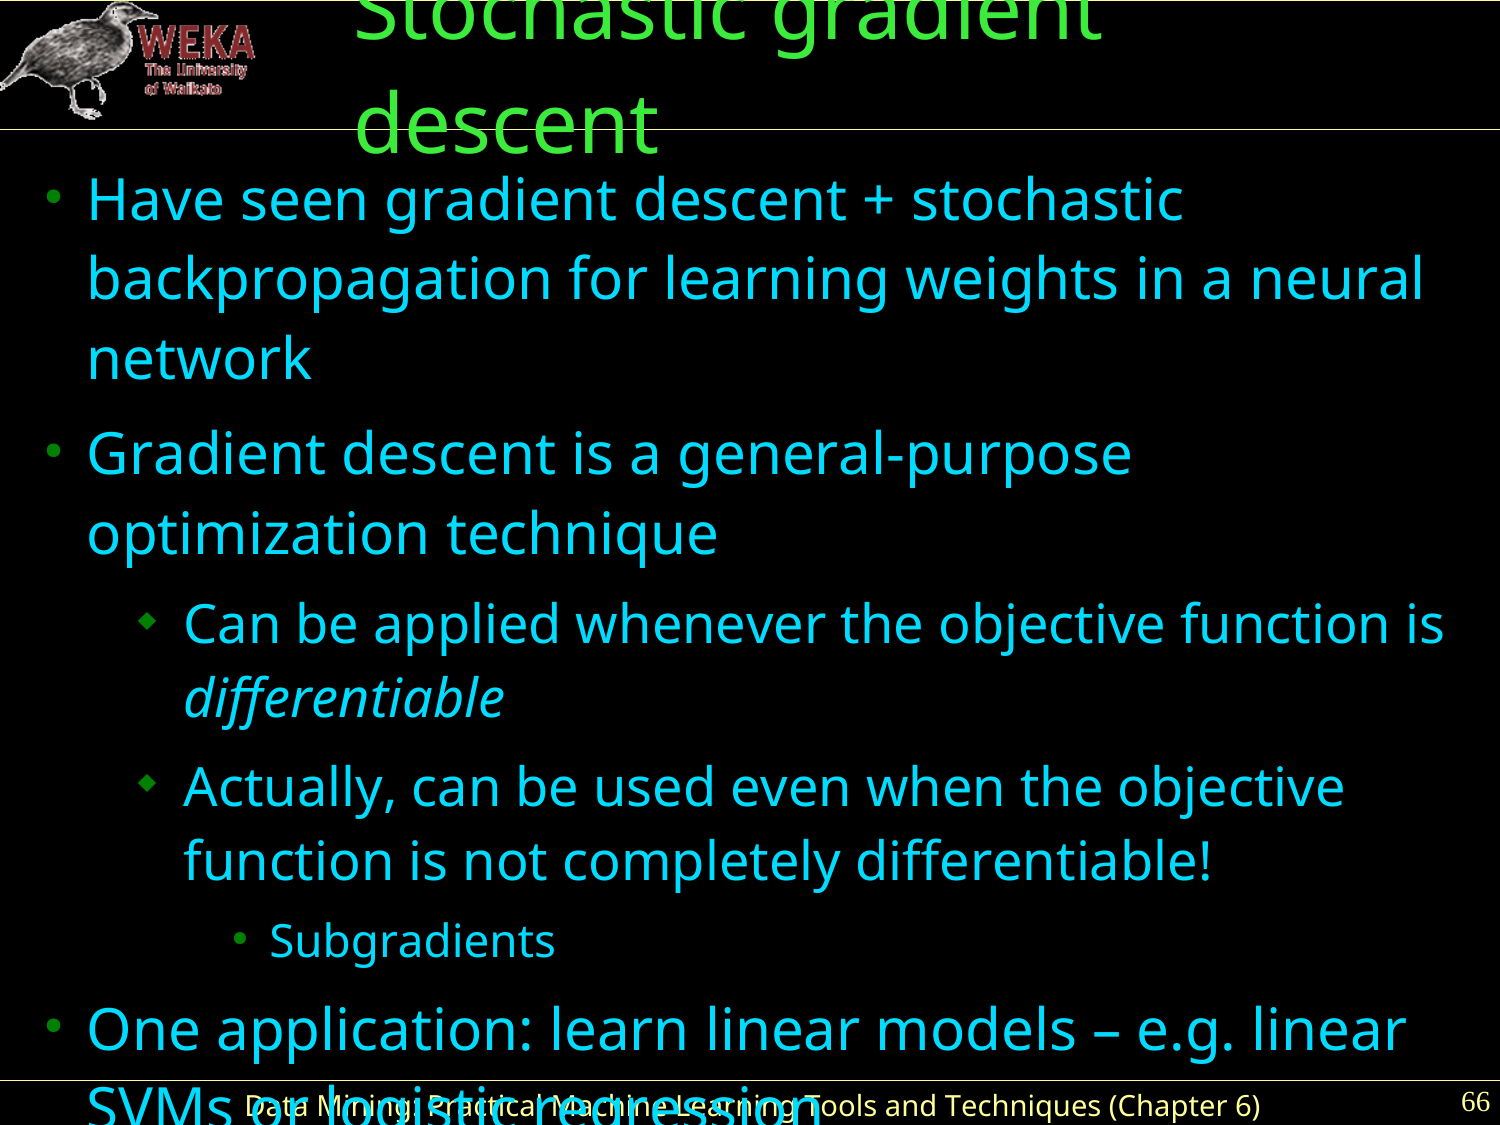

# Stochastic gradient descent
Have seen gradient descent + stochastic backpropagation for learning weights in a neural network
Gradient descent is a general-purpose optimization technique
Can be applied whenever the objective function is differentiable
Actually, can be used even when the objective function is not completely differentiable!
Subgradients
One application: learn linear models – e.g. linear SVMs or logistic regression
Data Mining: Practical Machine Learning Tools and Techniques (Chapter 6)
66